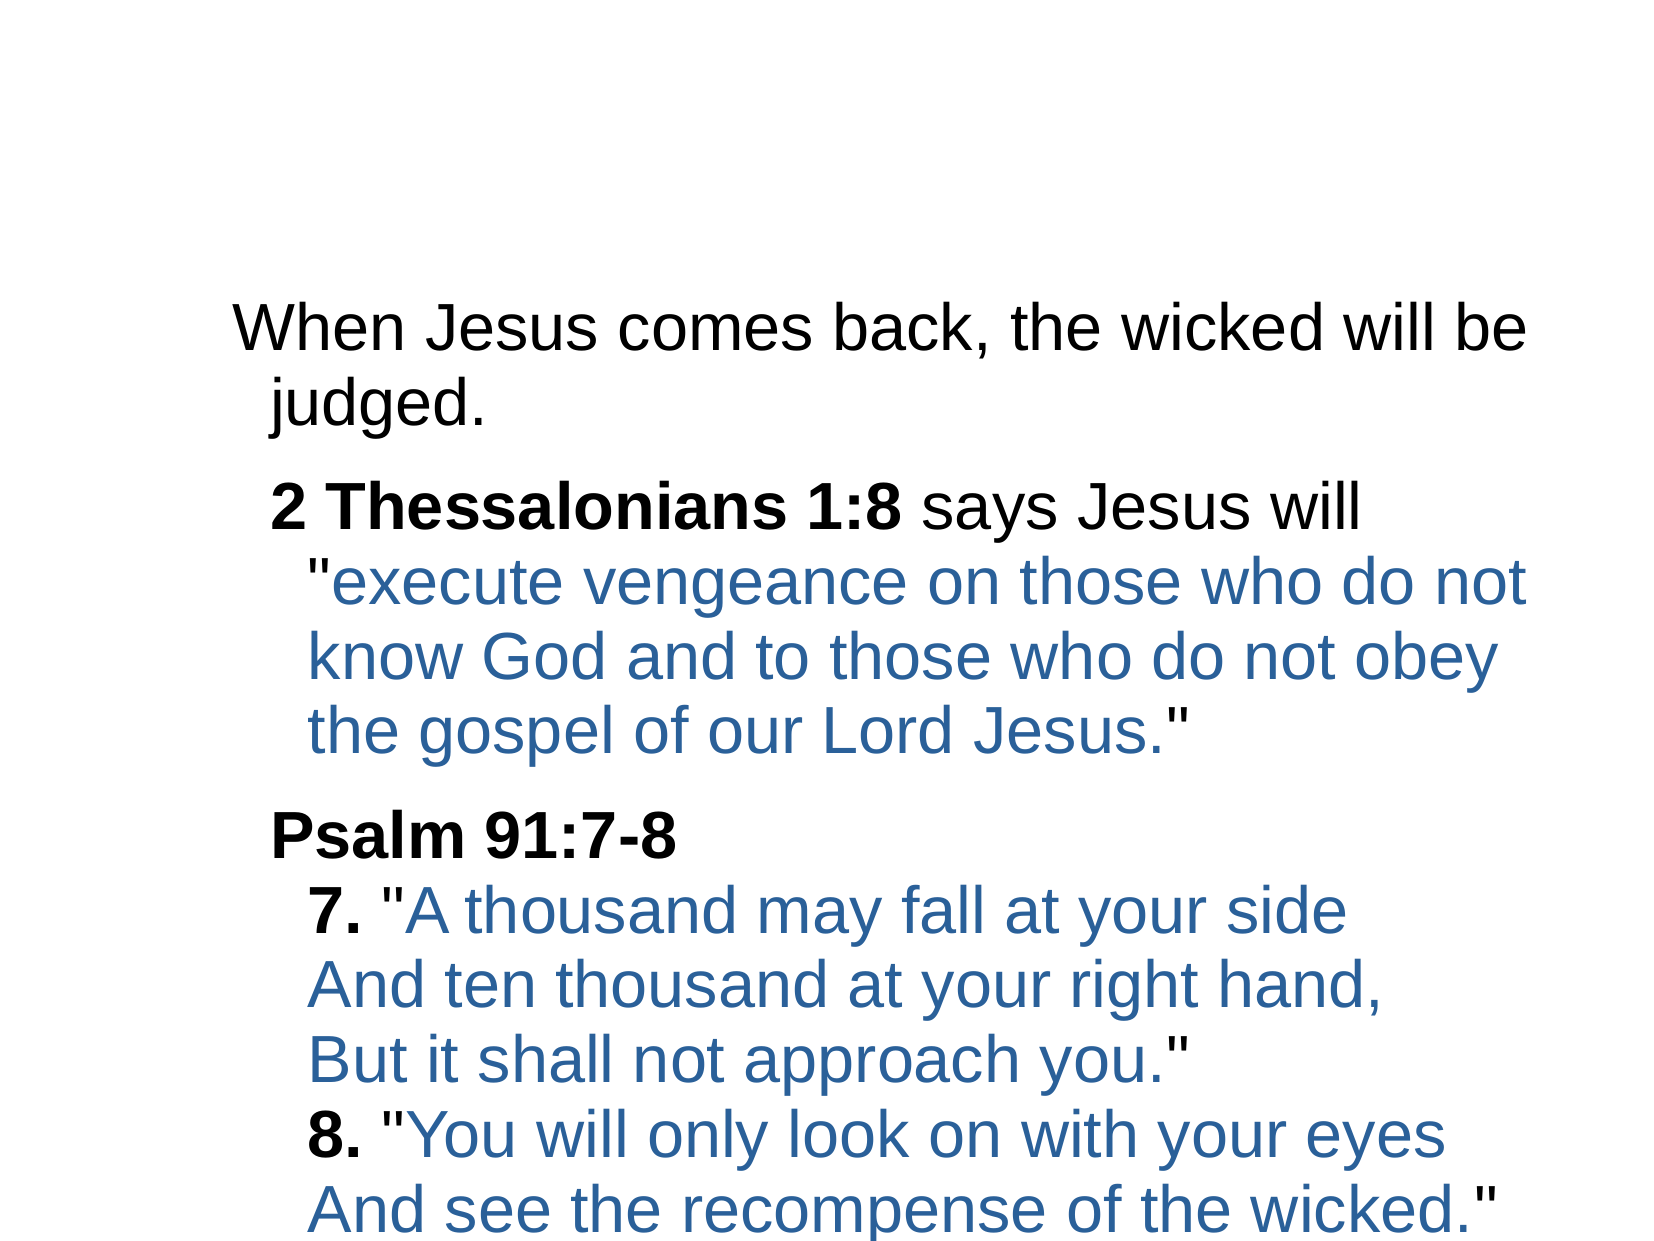

#
When Jesus comes back, the wicked will be judged.
2 Thessalonians 1:8 says Jesus will "execute vengeance on those who do not know God and to those who do not obey the gospel of our Lord Jesus."
Psalm 91:7-8
7. "A thousand may fall at your side
And ten thousand at your right hand,
But it shall not approach you."
8. "You will only look on with your eyes
And see the recompense of the wicked."
The wicked are judged.
The righteous remain.
The righteous will still be raptured to meet the Lord in the air for the 2nd advent of Christ, but Jesus is specifically honing in on what will happen to the unrighteous in this part of His discourse.